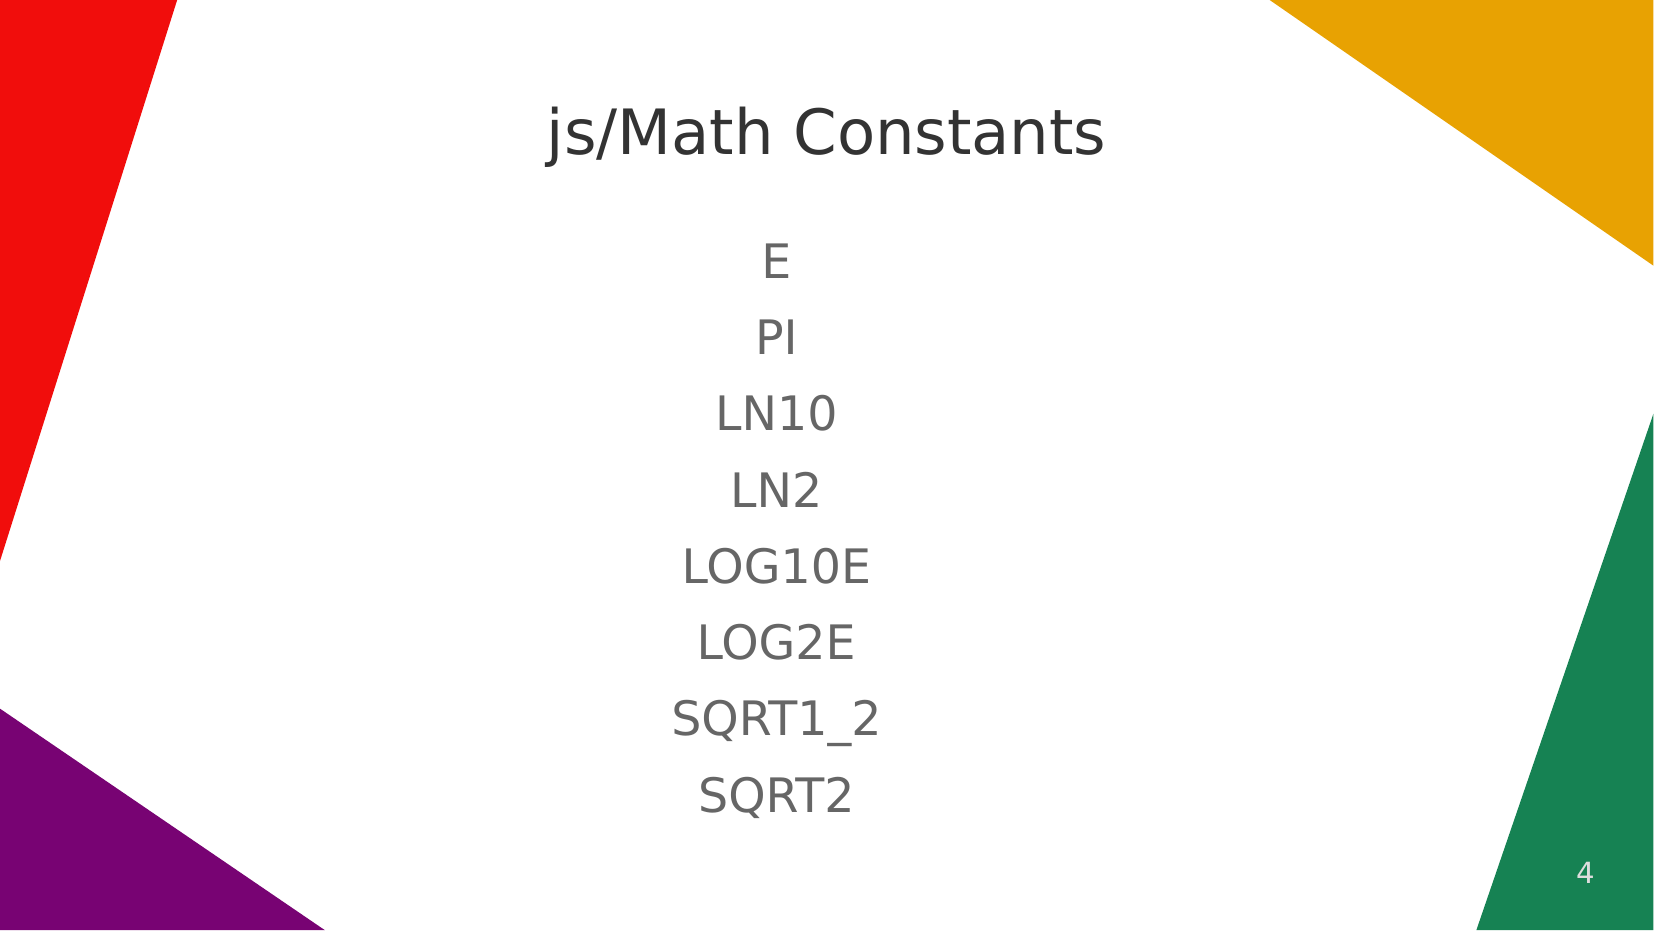

# js/Math Constants
E
PI
LN10
LN2
LOG10E
LOG2E
SQRT1_2
SQRT2
4